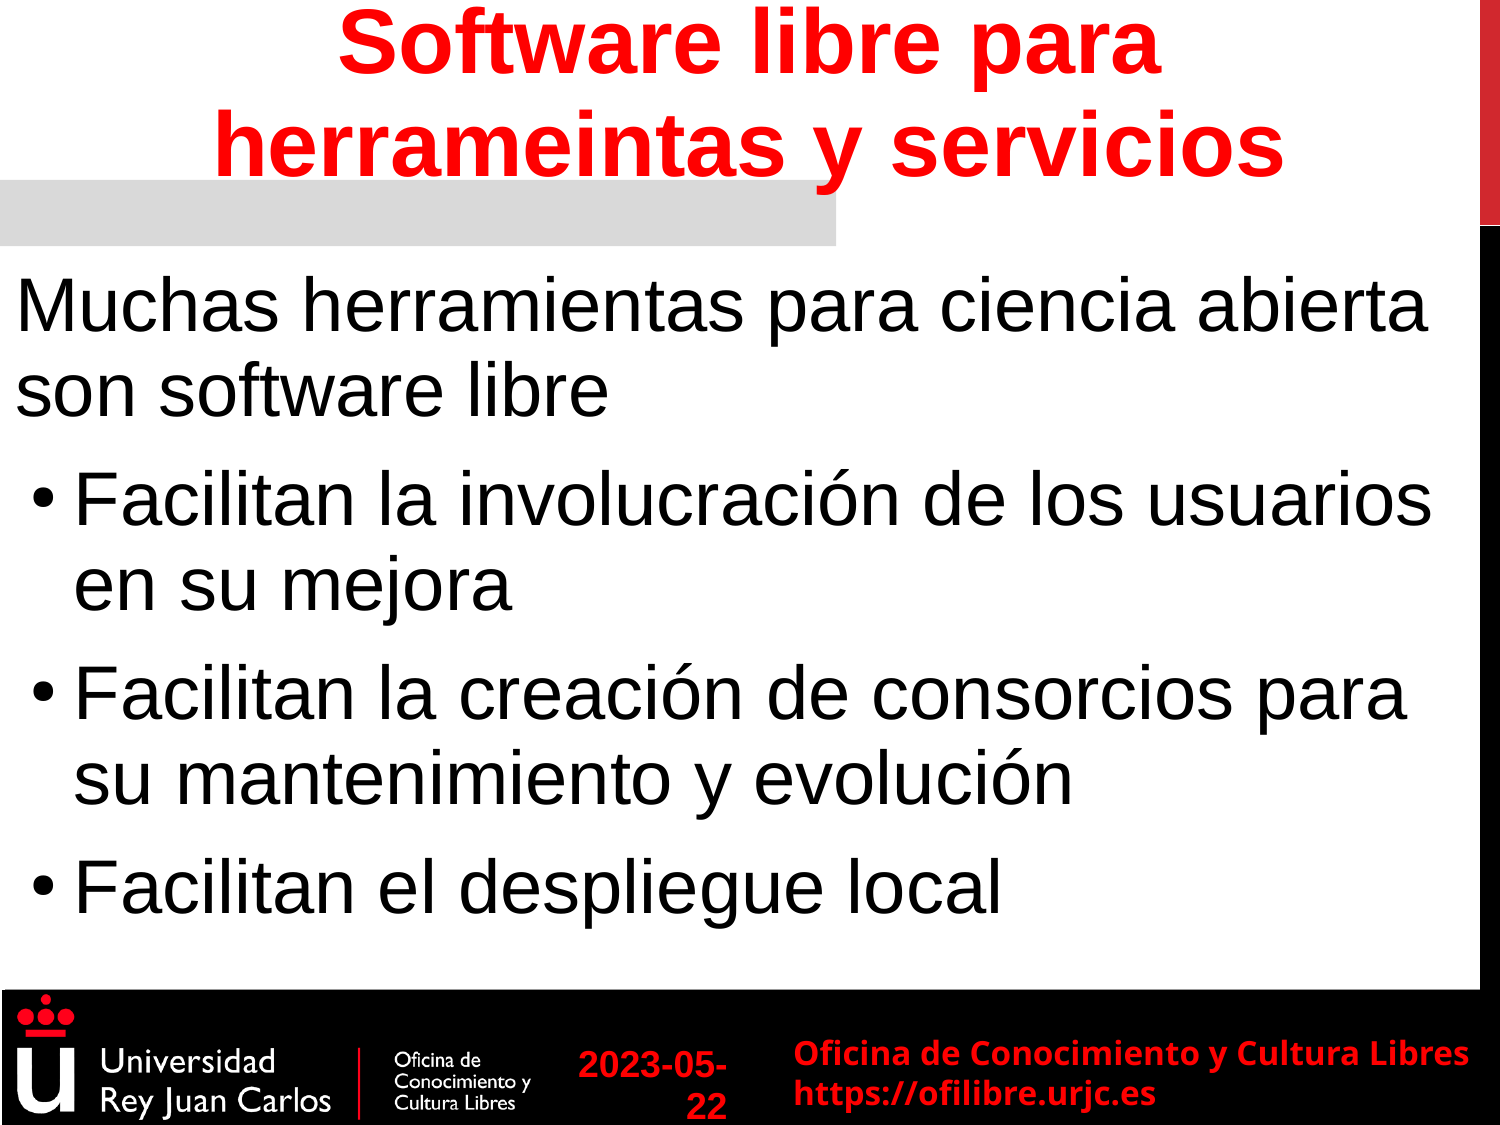

# Software libre para herrameintas y servicios
Muchas herramientas para ciencia abierta son software libre
Facilitan la involucración de los usuarios en su mejora
Facilitan la creación de consorcios para su mantenimiento y evolución
Facilitan el despliegue local